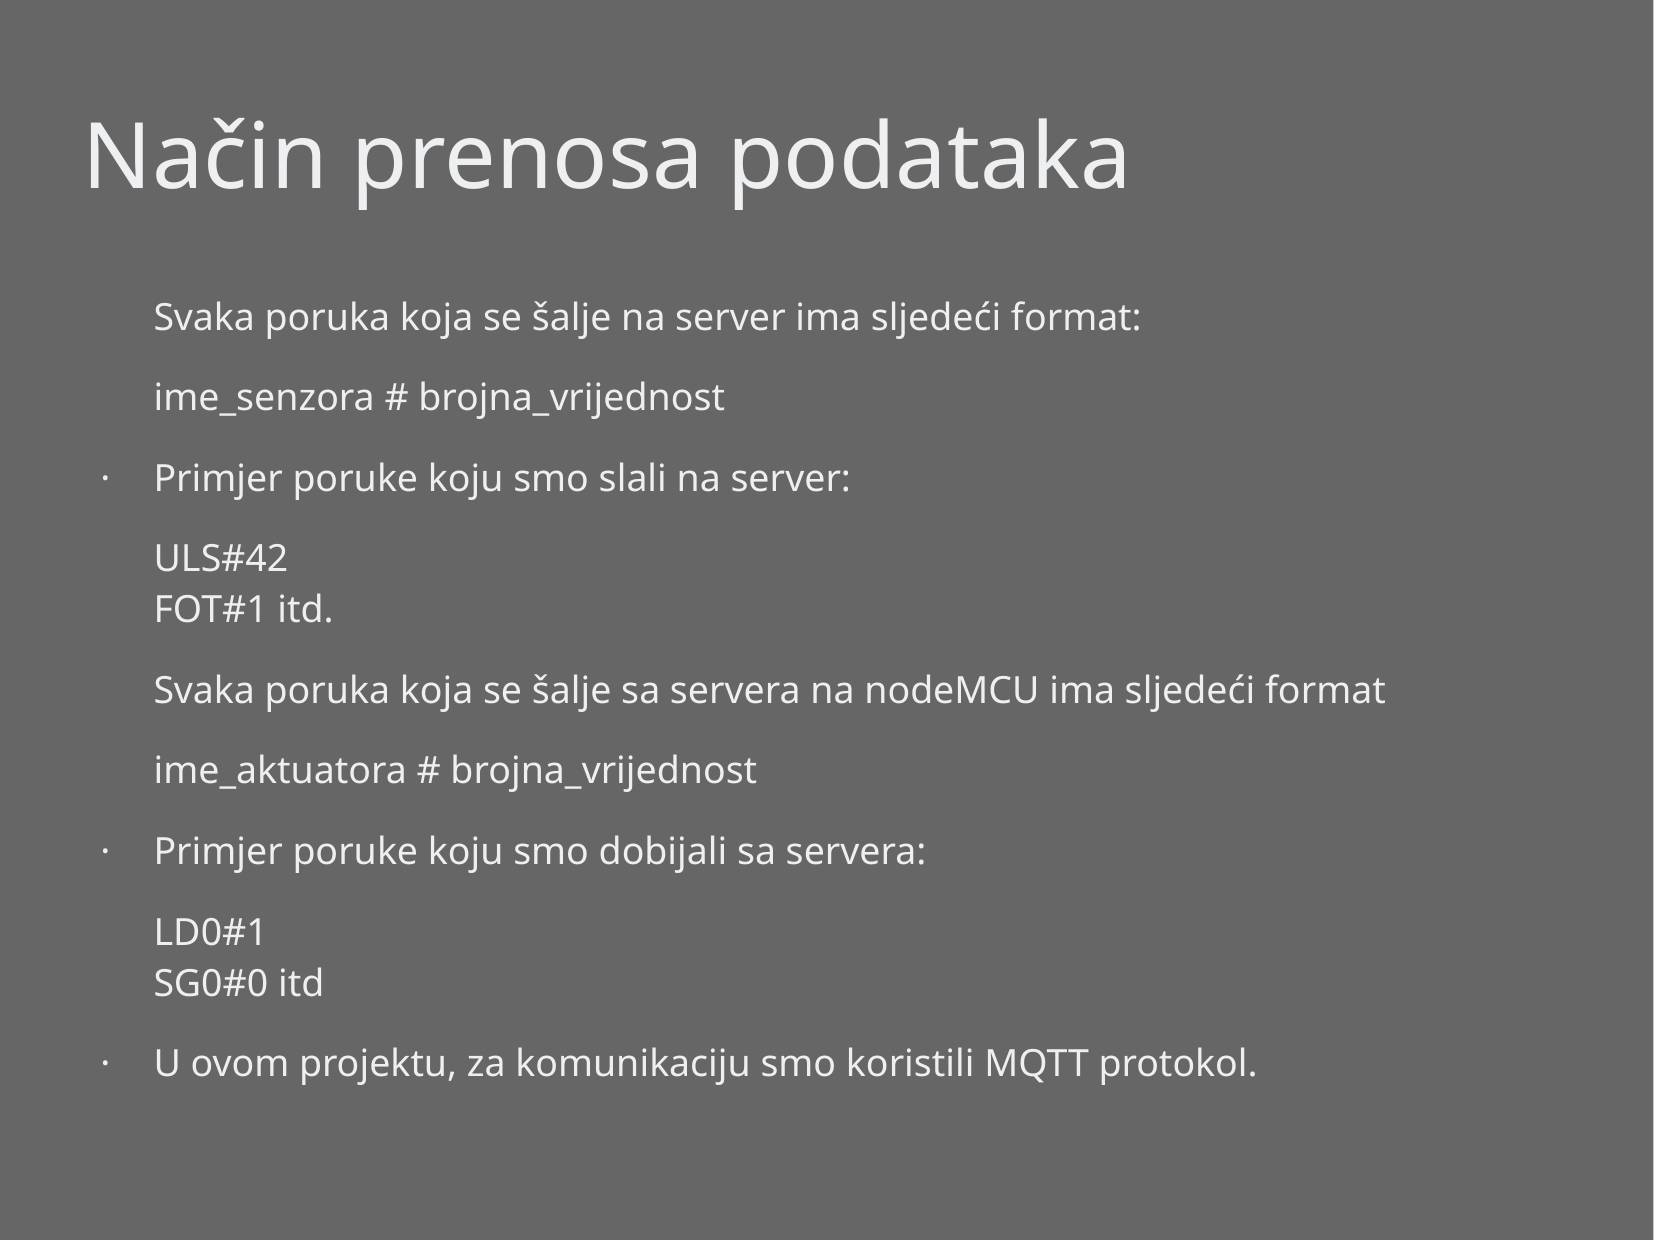

# Način prenosa podataka
Svaka poruka koja se šalje na server ima sljedeći format:
ime_senzora # brojna_vrijednost
Primjer poruke koju smo slali na server:
ULS#42
FOT#1 itd.
Svaka poruka koja se šalje sa servera na nodeMCU ima sljedeći format
ime_aktuatora # brojna_vrijednost
Primjer poruke koju smo dobijali sa servera:
LD0#1
SG0#0 itd
U ovom projektu, za komunikaciju smo koristili MQTT protokol.